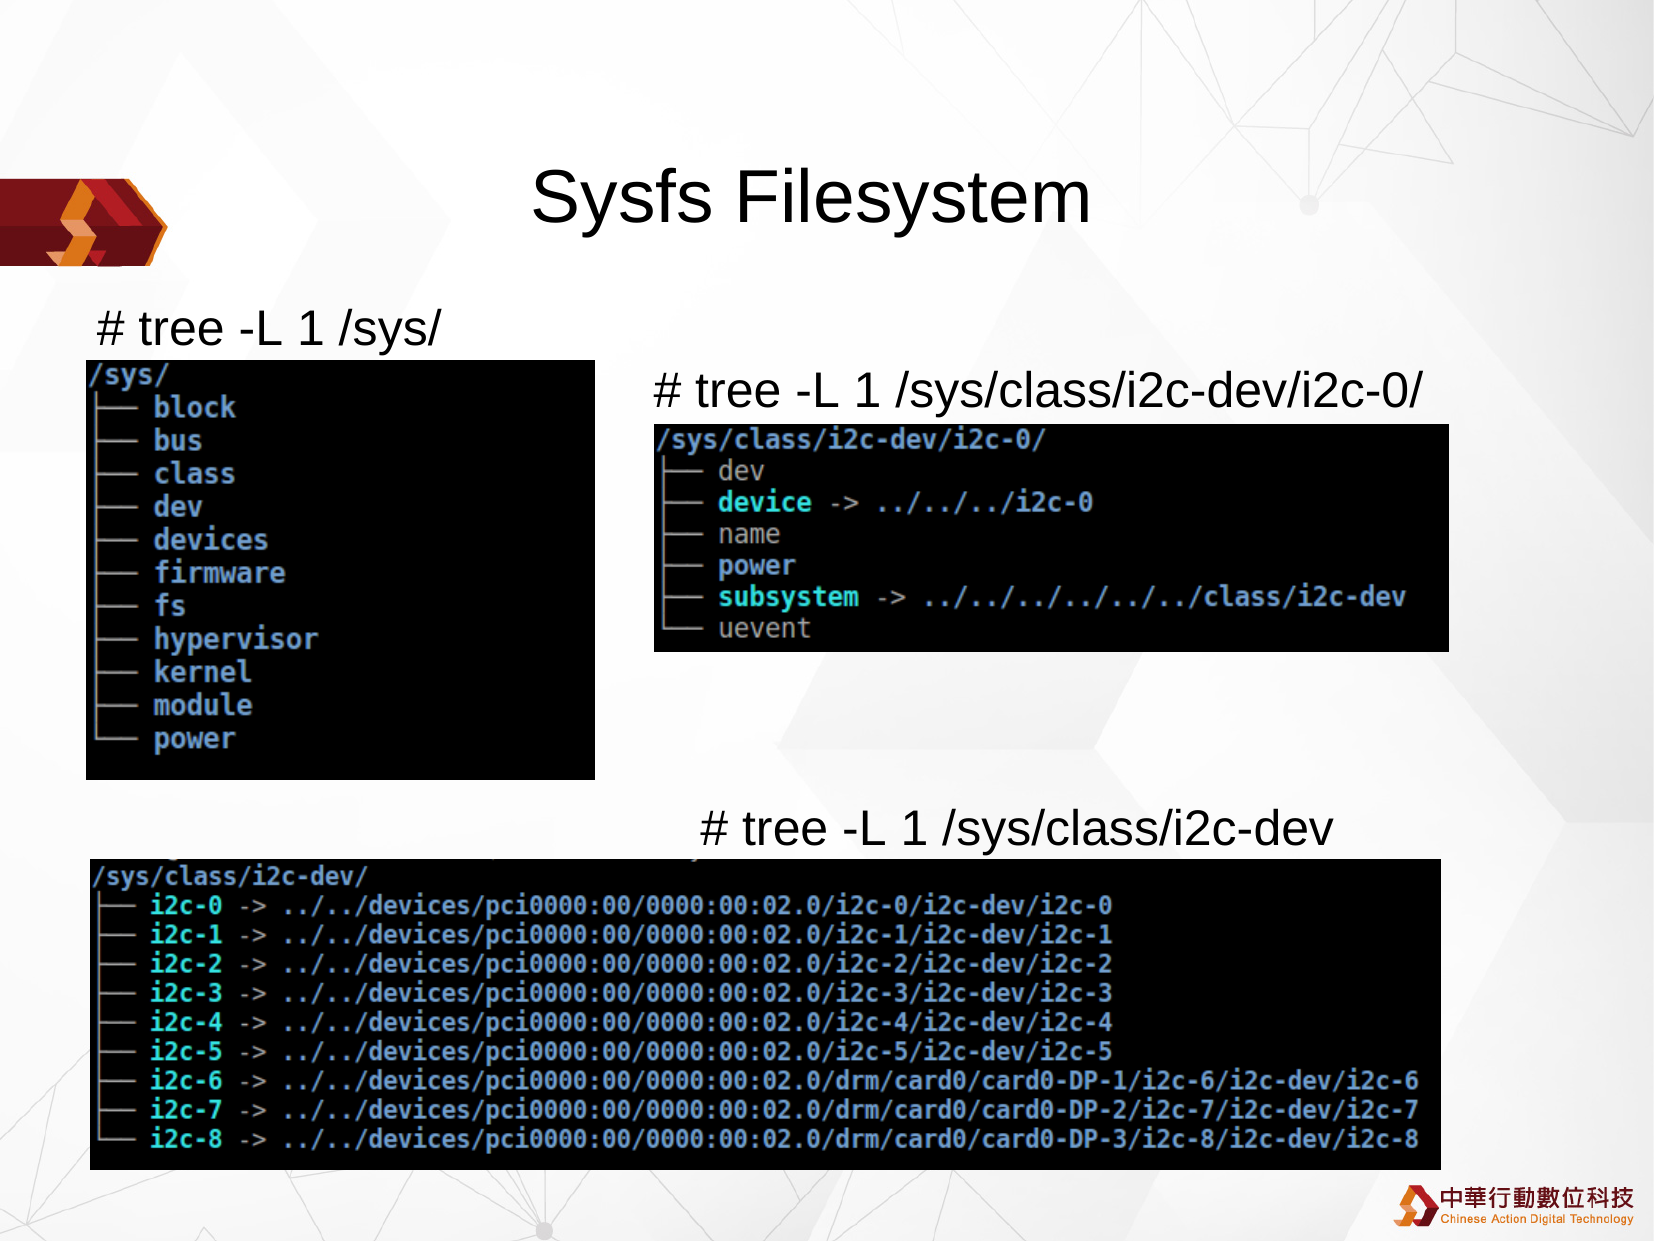

# Sysfs Filesystem
# tree -L 1 /sys/
# tree -L 1 /sys/class/i2c-dev/i2c-0/
# tree -L 1 /sys/class/i2c-dev